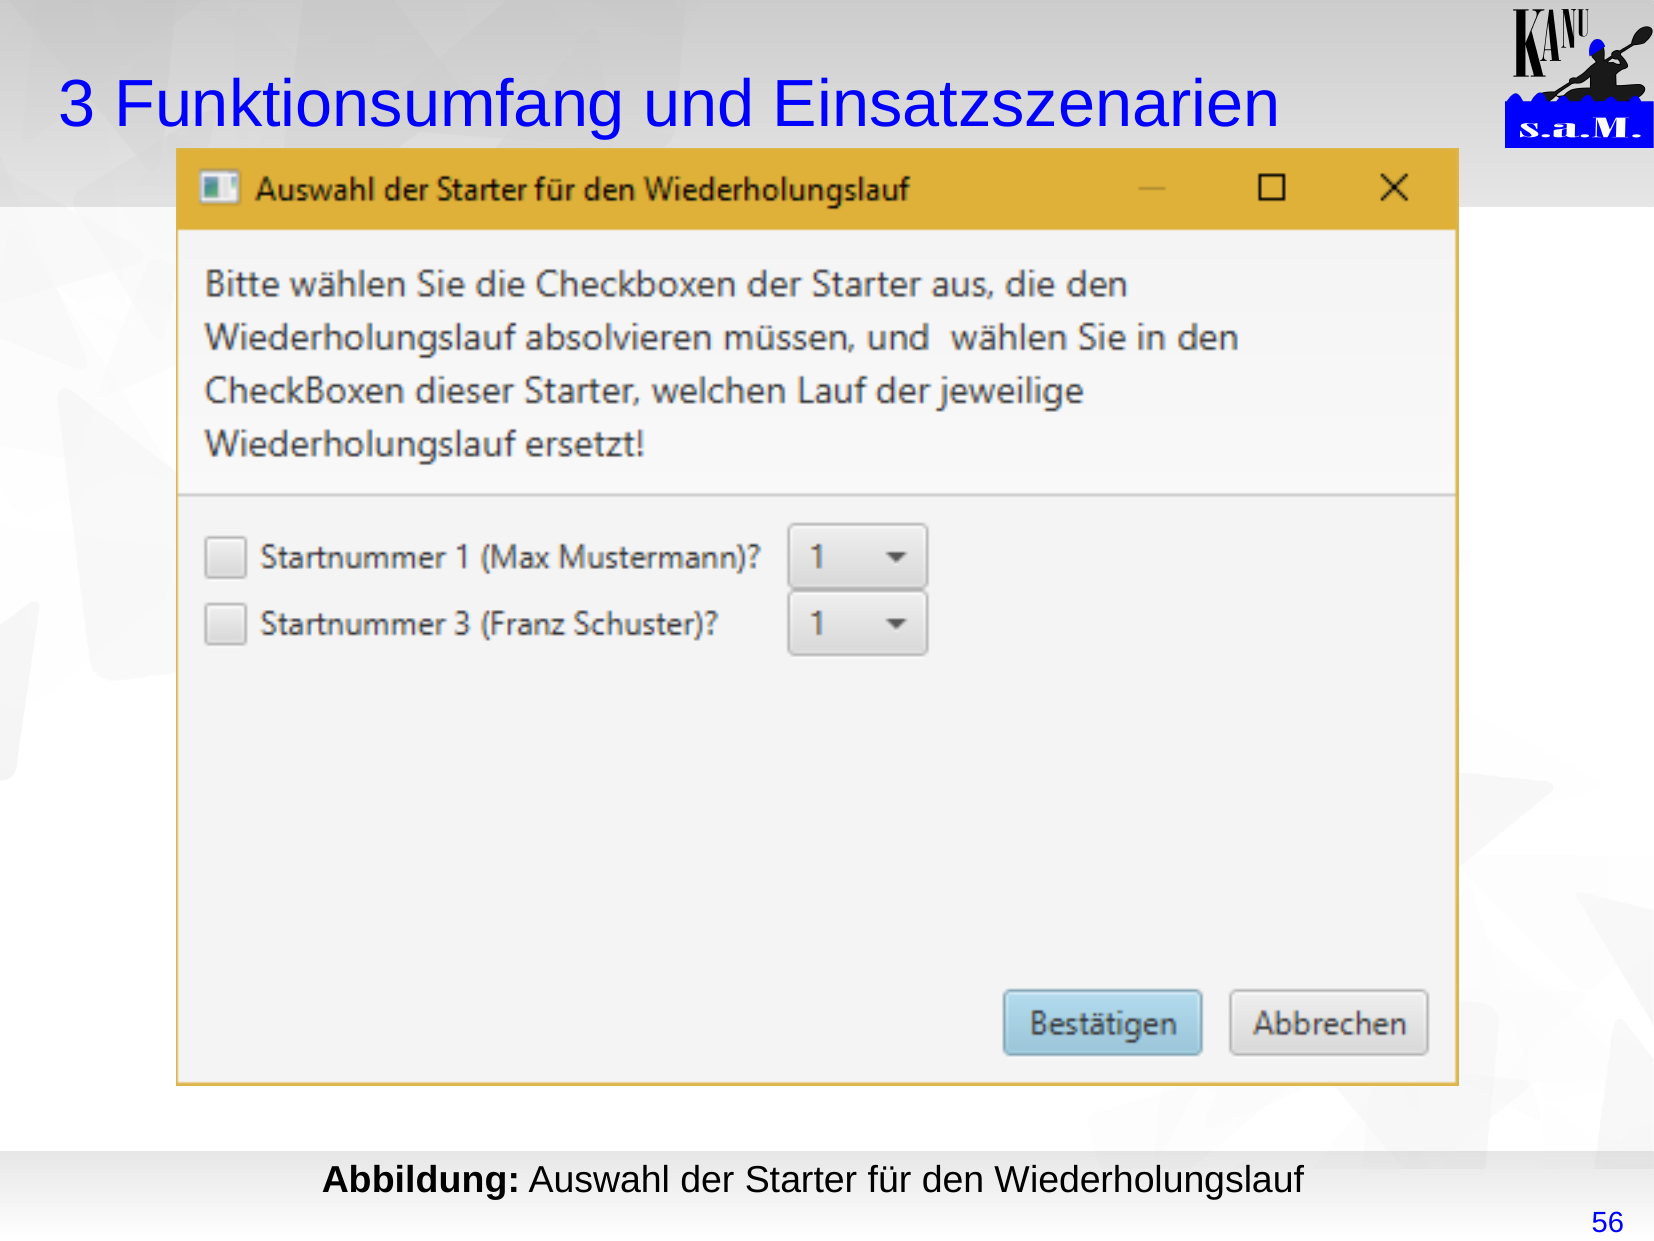

# 3 Funktionsumfang und Einsatzszenarien
Abbildung: Auswahl der Starter für den Wiederholungslauf
56